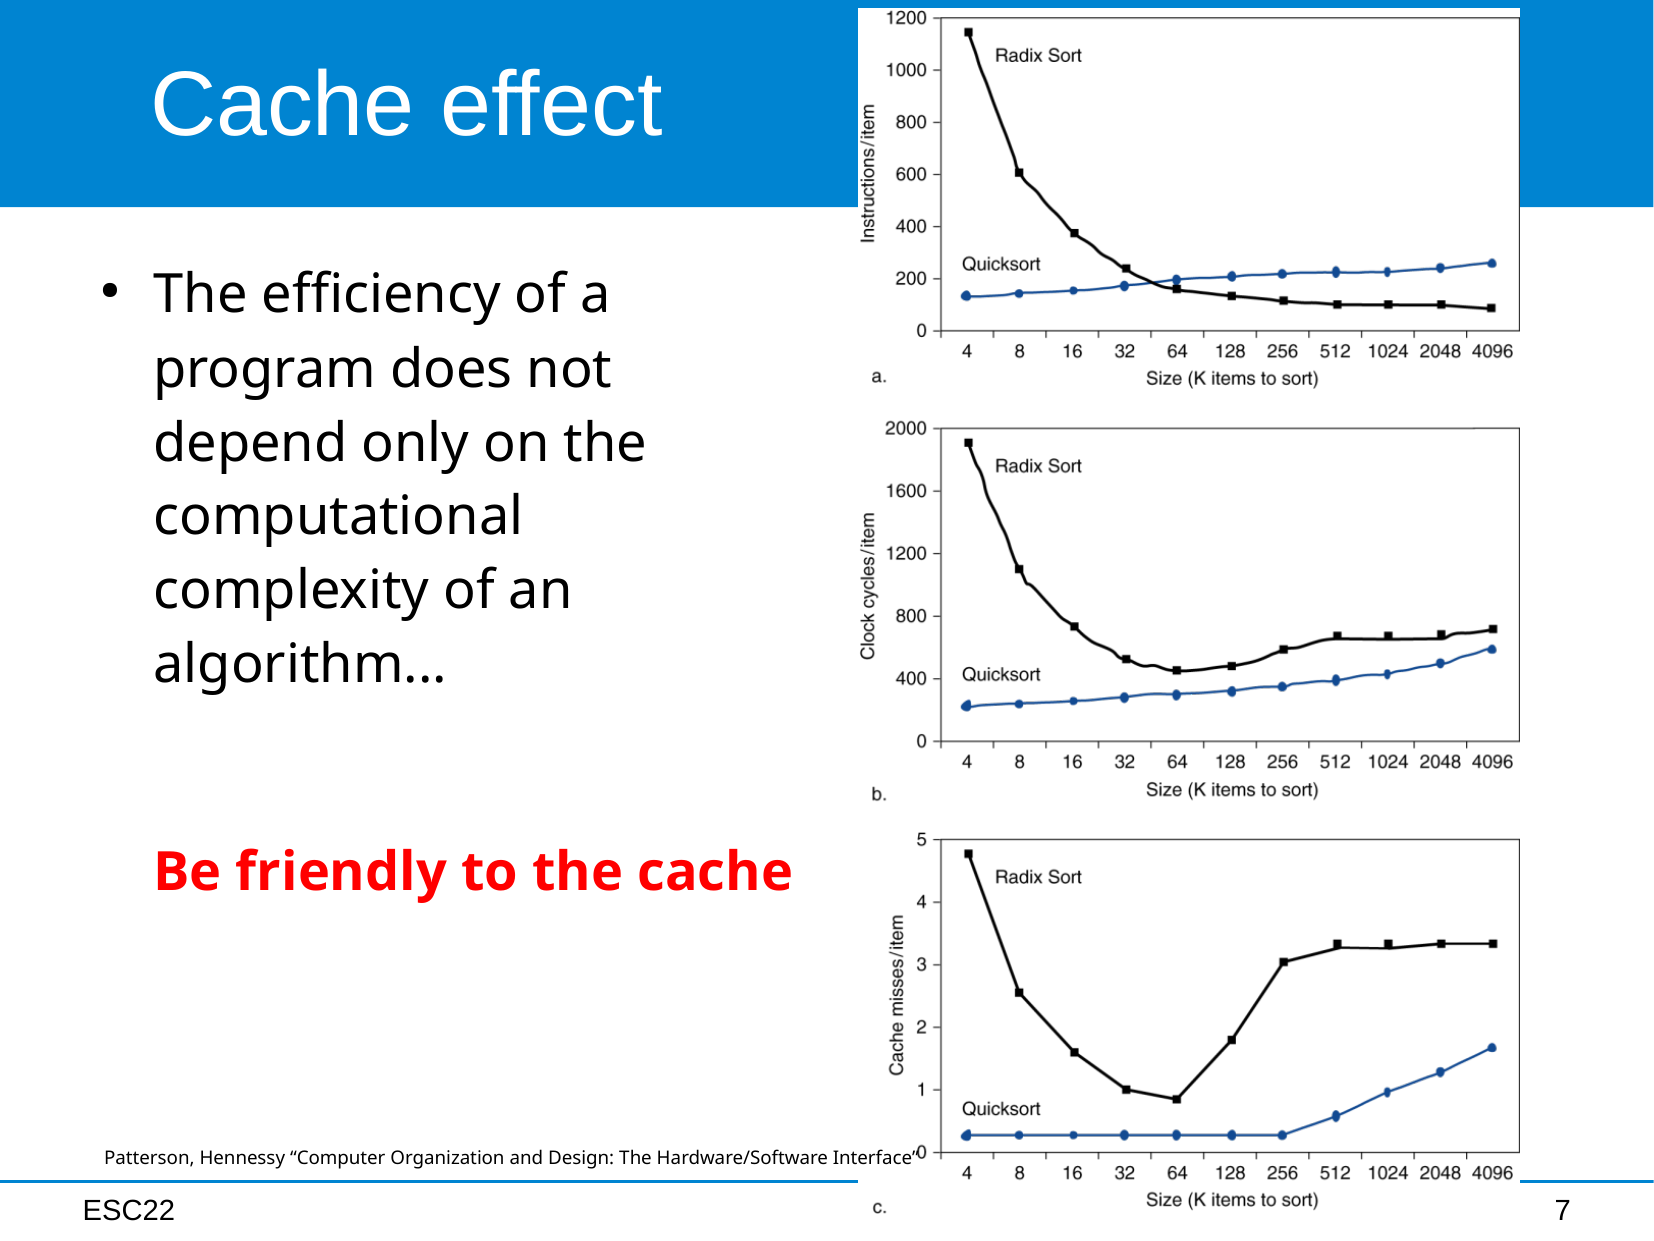

# Cache effect
The efficiency of a program does not depend only on the computational complexity of an algorithm...
Be friendly to the cache
Patterson, Hennessy “Computer Organization and Design: The Hardware/Software Interface”
ESC22
7